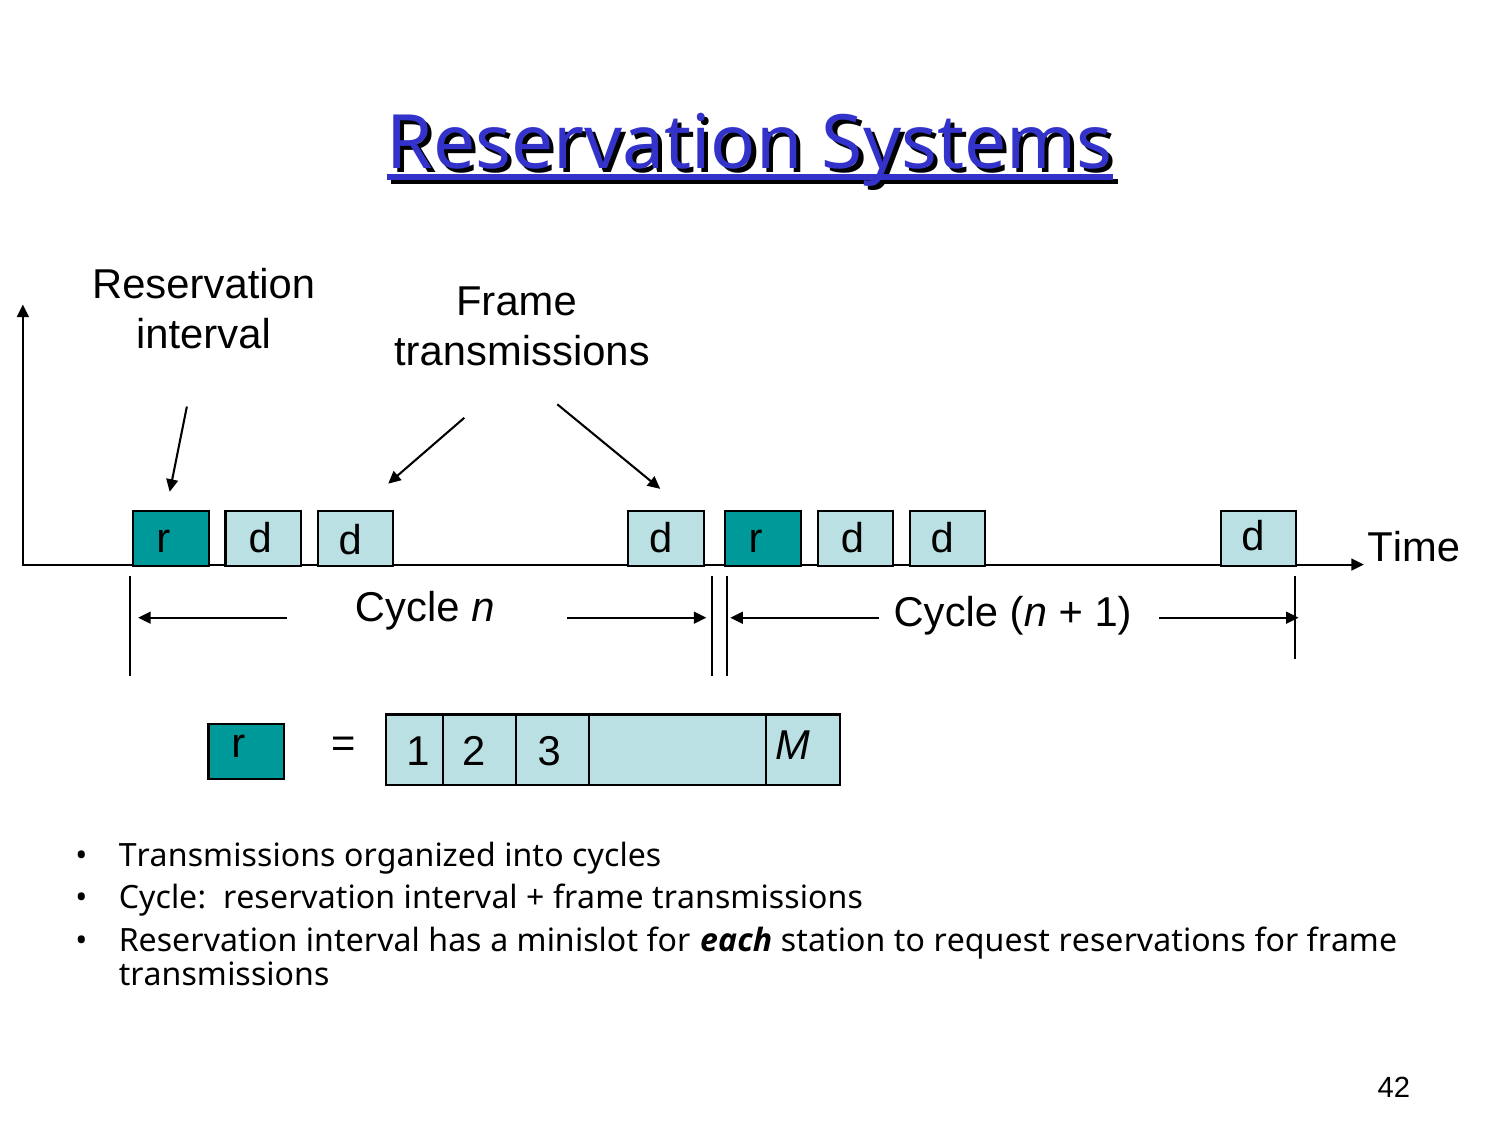

# Reservation Systems
Reservation
interval
Frame
transmissions
d
r
d
d
r
d
d
d
Time
Cycle n
Cycle (n + 1)
r
=
M
1
2
3
Transmissions organized into cycles
Cycle: reservation interval + frame transmissions
Reservation interval has a minislot for each station to request reservations for frame transmissions
42